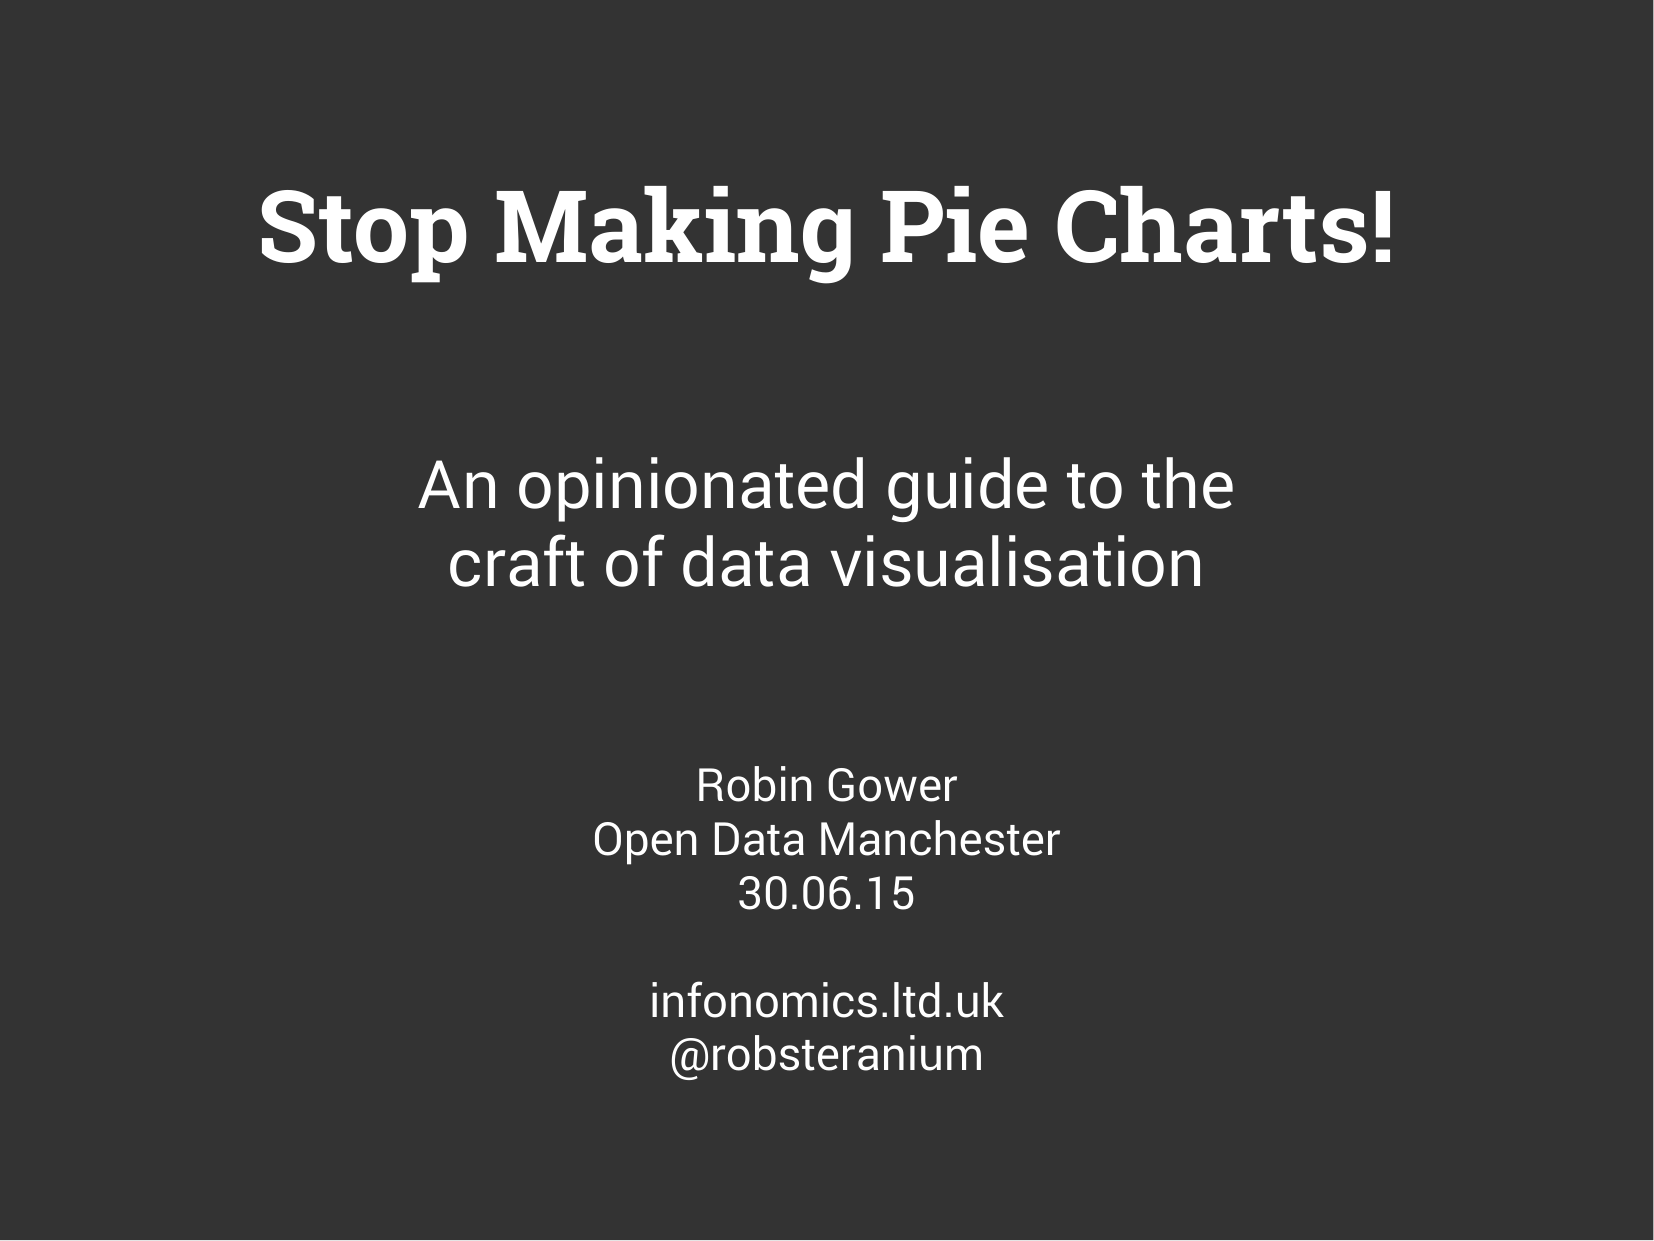

Stop Making Pie Charts!
An opinionated guide to the
craft of data visualisation
Robin Gower
Open Data Manchester
30.06.15
infonomics.ltd.uk
@robsteranium